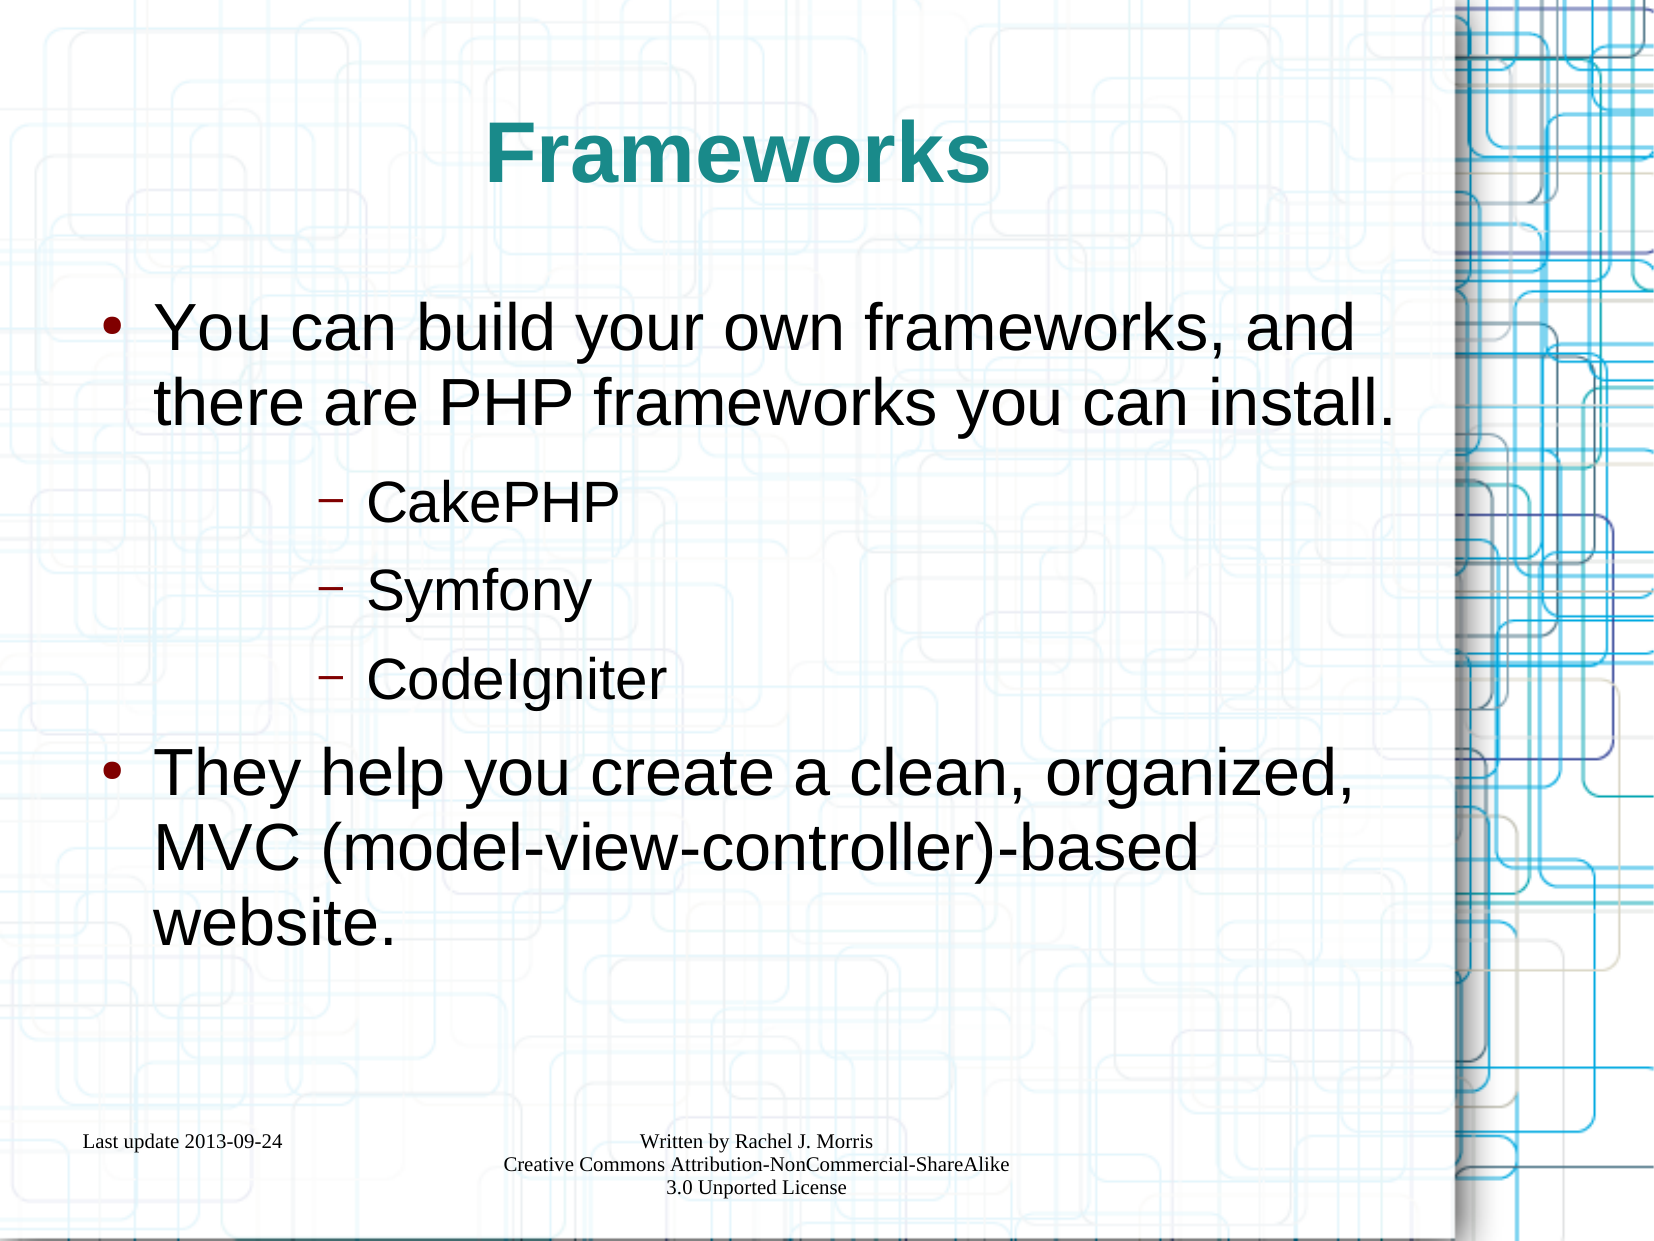

# Frameworks
You can build your own frameworks, and there are PHP frameworks you can install.
CakePHP
Symfony
CodeIgniter
They help you create a clean, organized, MVC (model-view-controller)-based website.